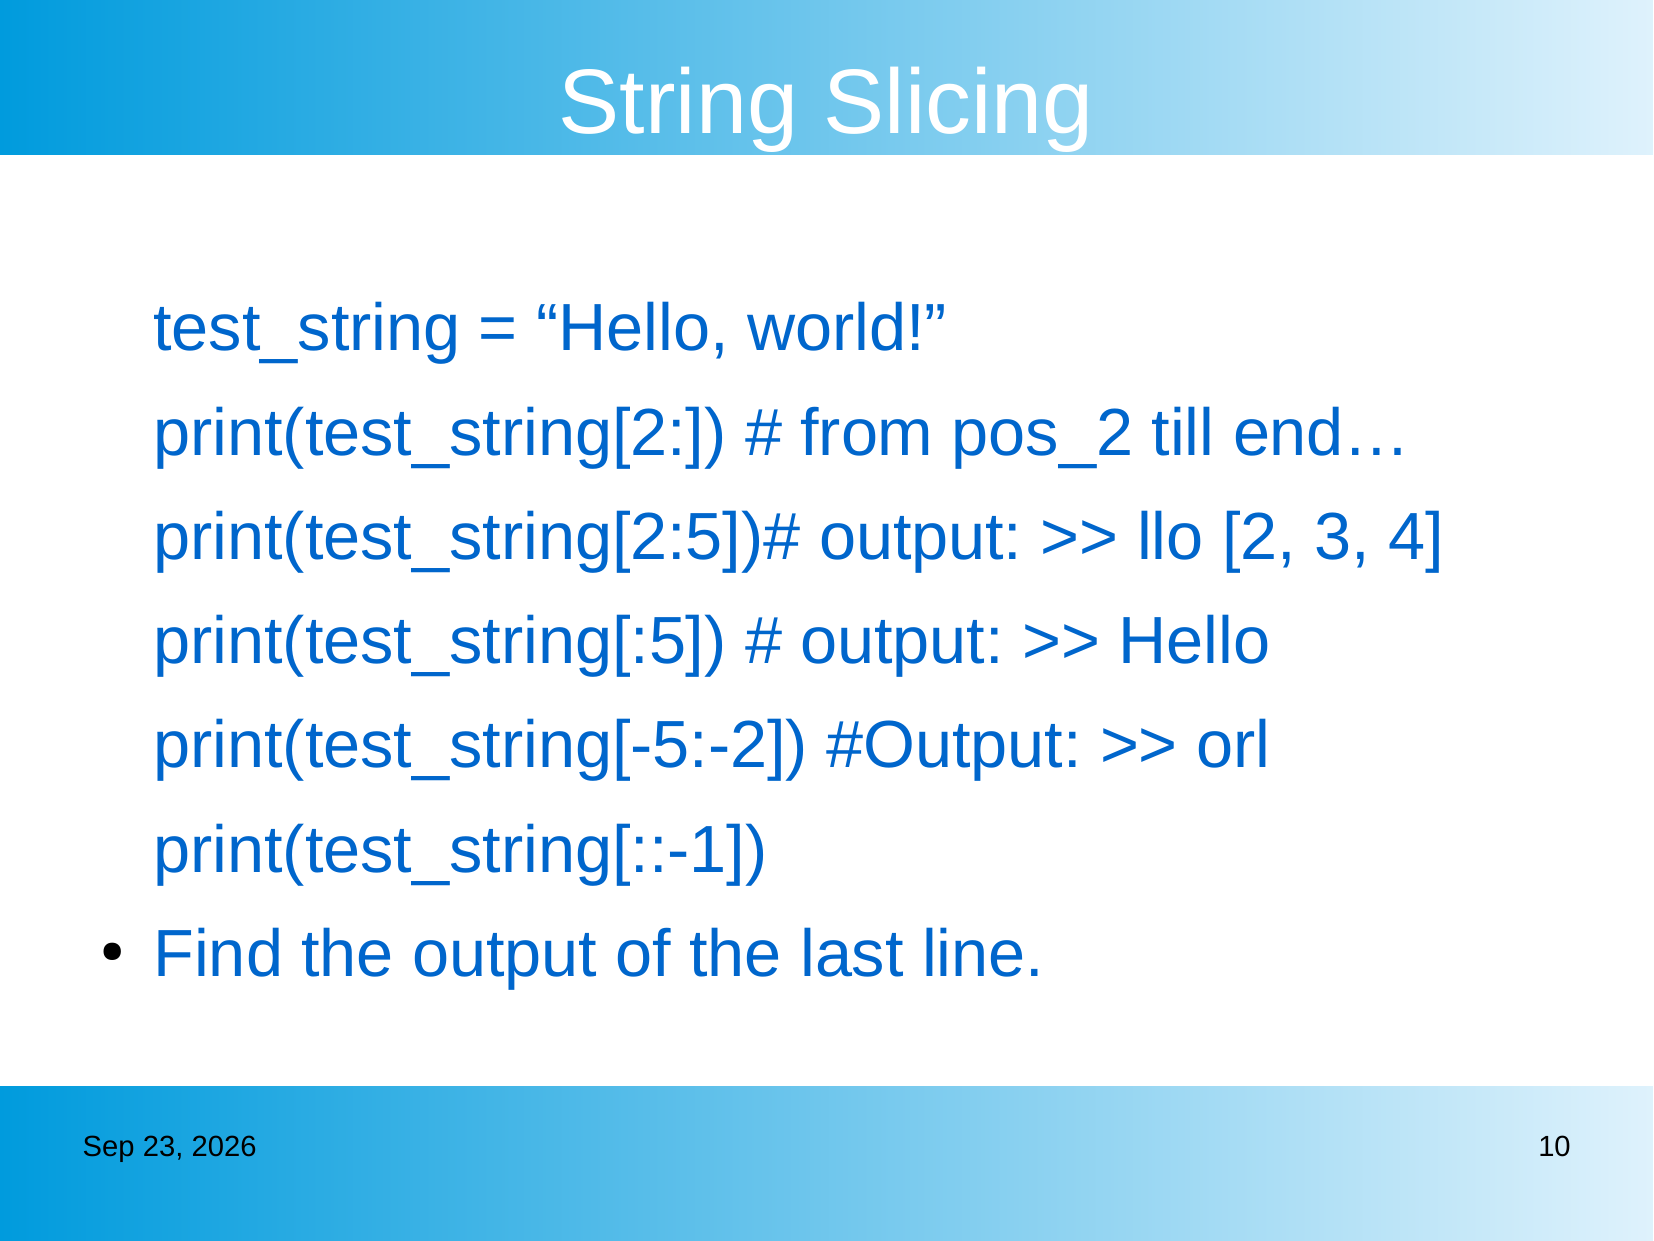

# String Slicing
test_string = “Hello, world!”
print(test_string[2:]) # from pos_2 till end…
print(test_string[2:5])# output: >> llo [2, 3, 4]
print(test_string[:5]) # output: >> Hello
print(test_string[-5:-2]) #Output: >> orl
print(test_string[::-1])
Find the output of the last line.
10